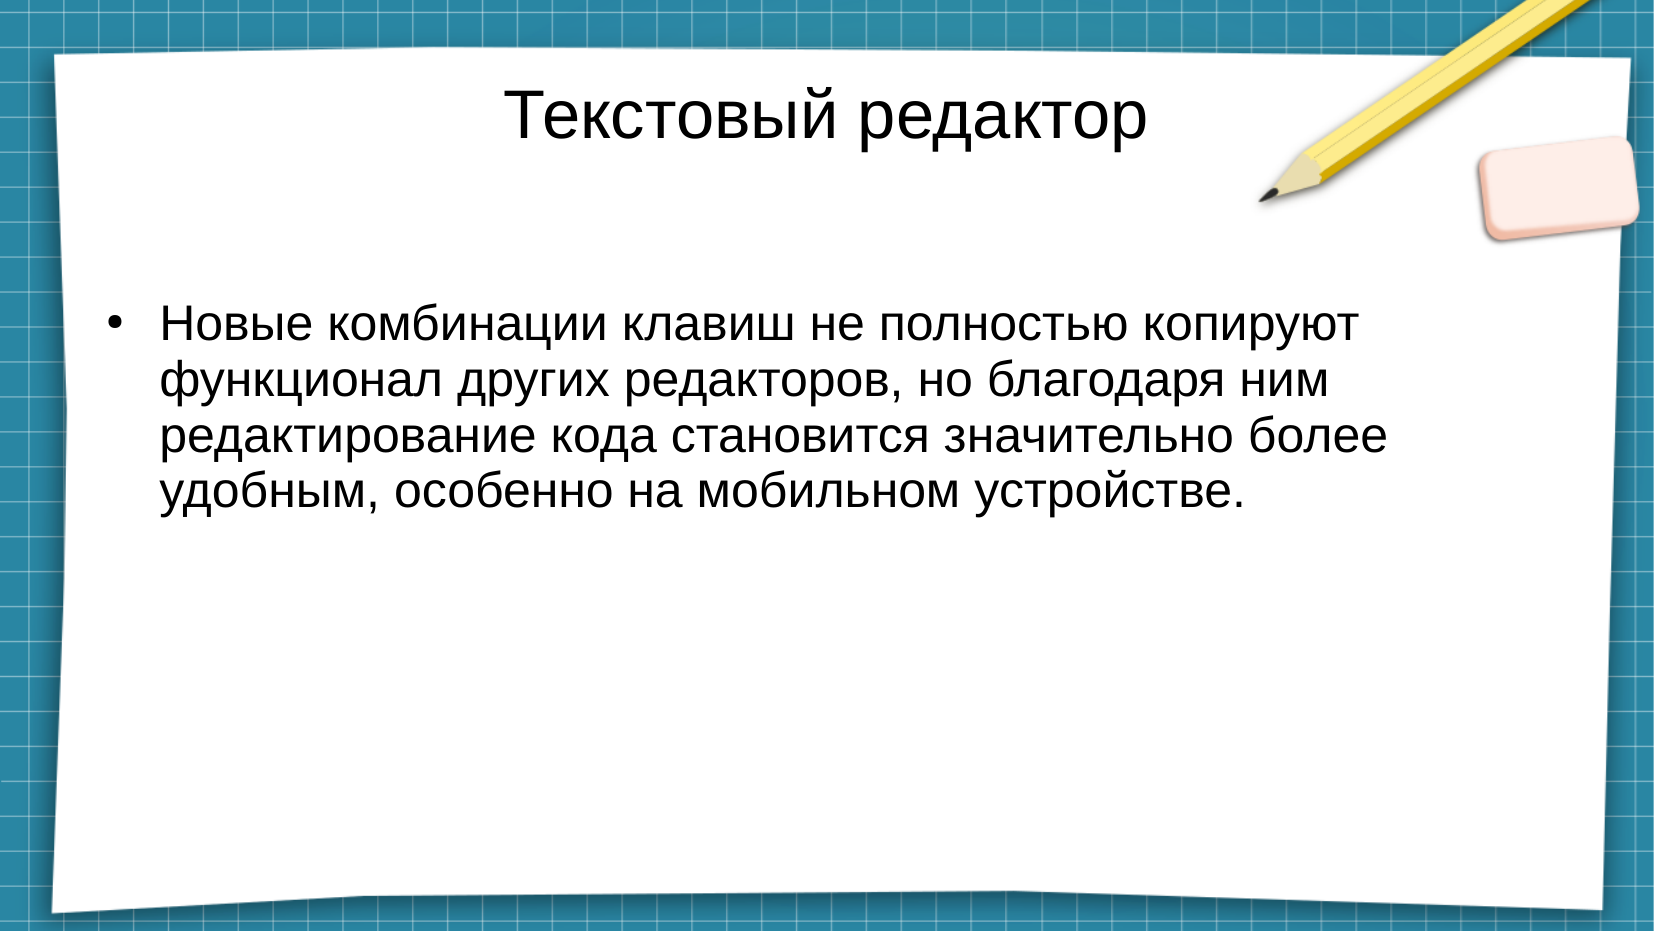

# Текстовый редактор
Новые комбинации клавиш не полностью копируют функционал других редакторов, но благодаря ним редактирование кода становится значительно более удобным, особенно на мобильном устройстве.